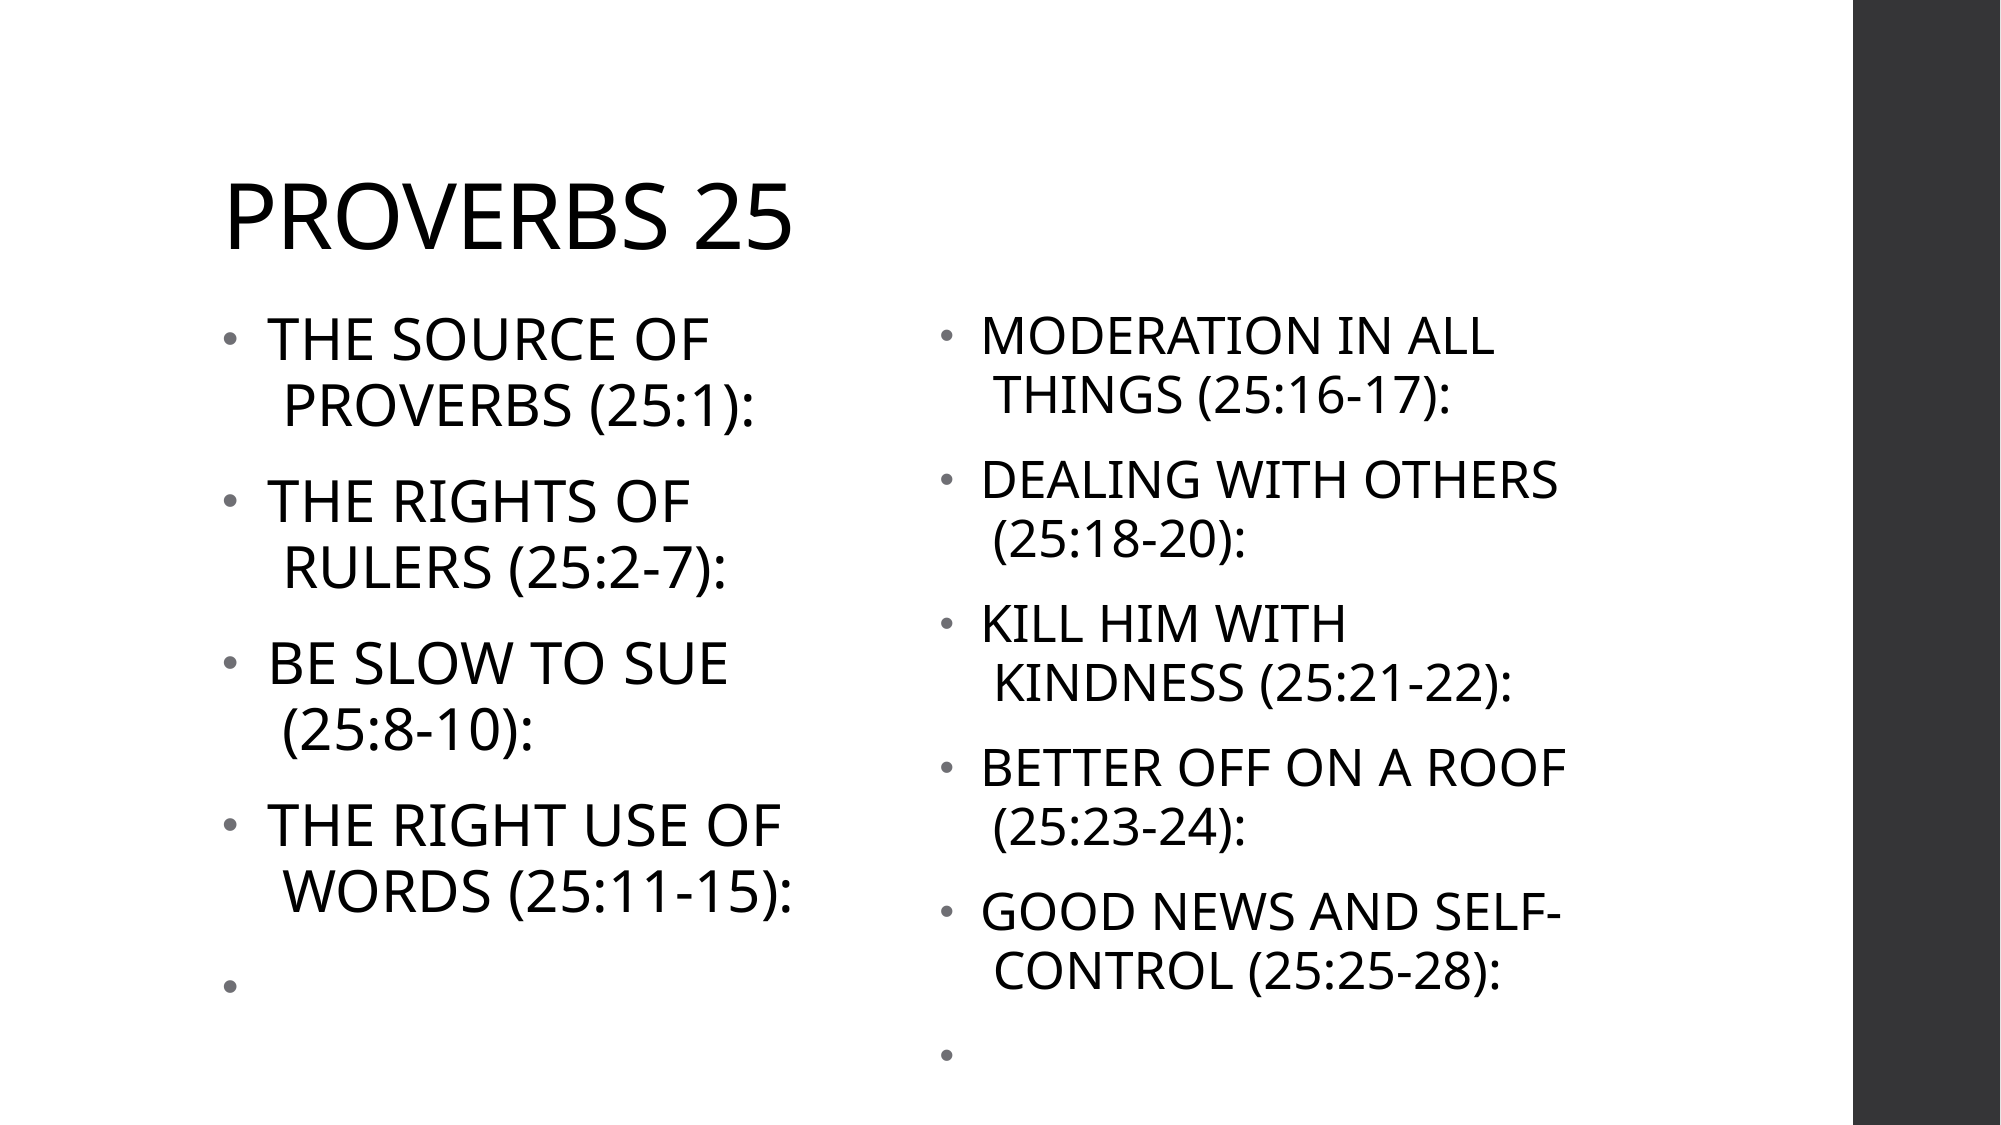

# PROVERBS 25
 THE SOURCE OF PROVERBS (25:1):
 THE RIGHTS OF RULERS (25:2-7):
 BE SLOW TO SUE (25:8-10):
 THE RIGHT USE OF WORDS (25:11-15):
 MODERATION IN ALL THINGS (25:16-17):
 DEALING WITH OTHERS (25:18-20):
 KILL HIM WITH KINDNESS (25:21-22):
 BETTER OFF ON A ROOF (25:23-24):
 GOOD NEWS AND SELF-CONTROL (25:25-28):